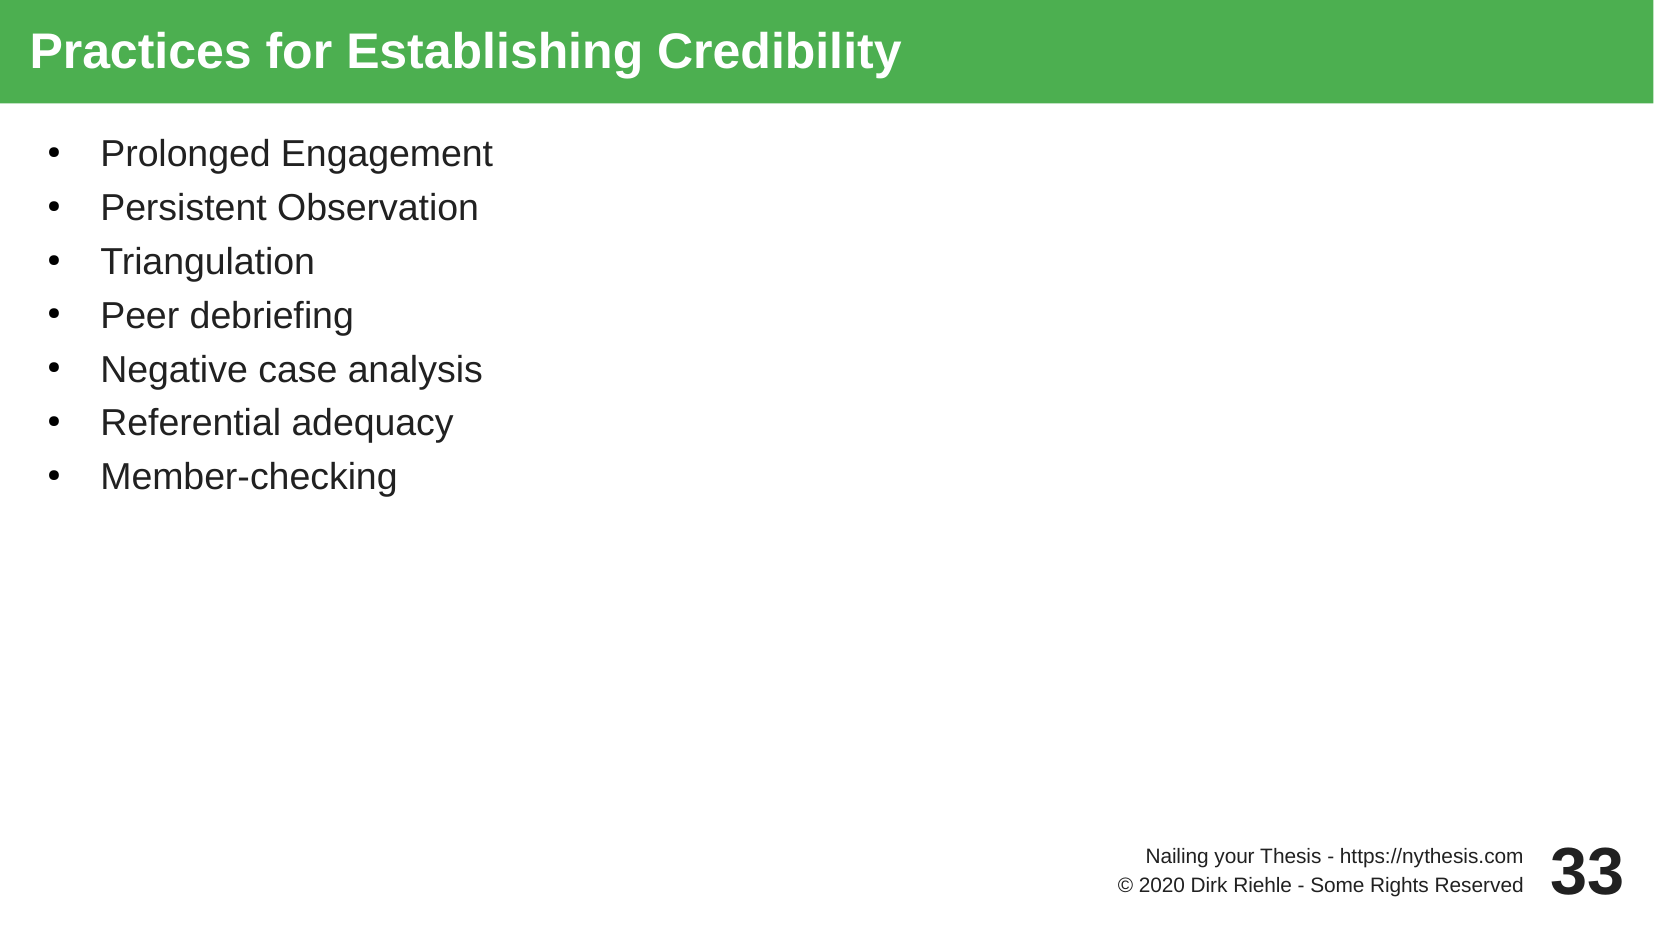

# Practices for Establishing Credibility
Prolonged Engagement
Persistent Observation
Triangulation
Peer debriefing
Negative case analysis
Referential adequacy
Member-checking
Nailing your Thesis - https://nythesis.com
33
© 2020 Dirk Riehle - Some Rights Reserved